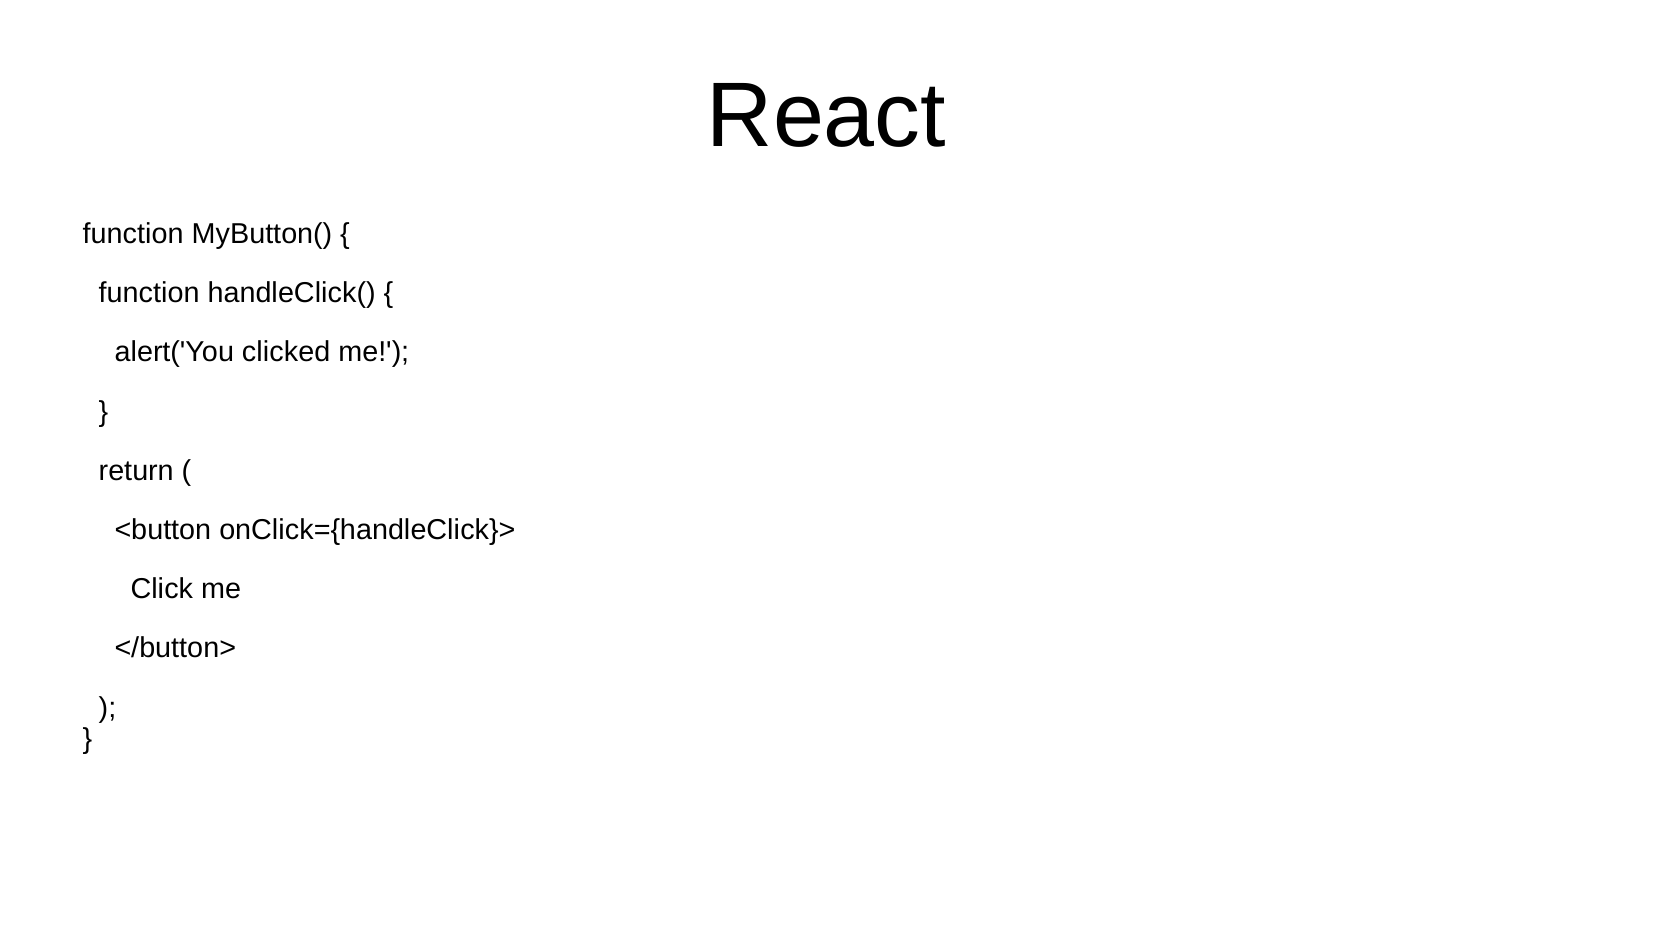

# React
function MyButton() {
 function handleClick() {
 alert('You clicked me!');
 }
 return (
 <button onClick={handleClick}>
 Click me
 </button>
 );
}